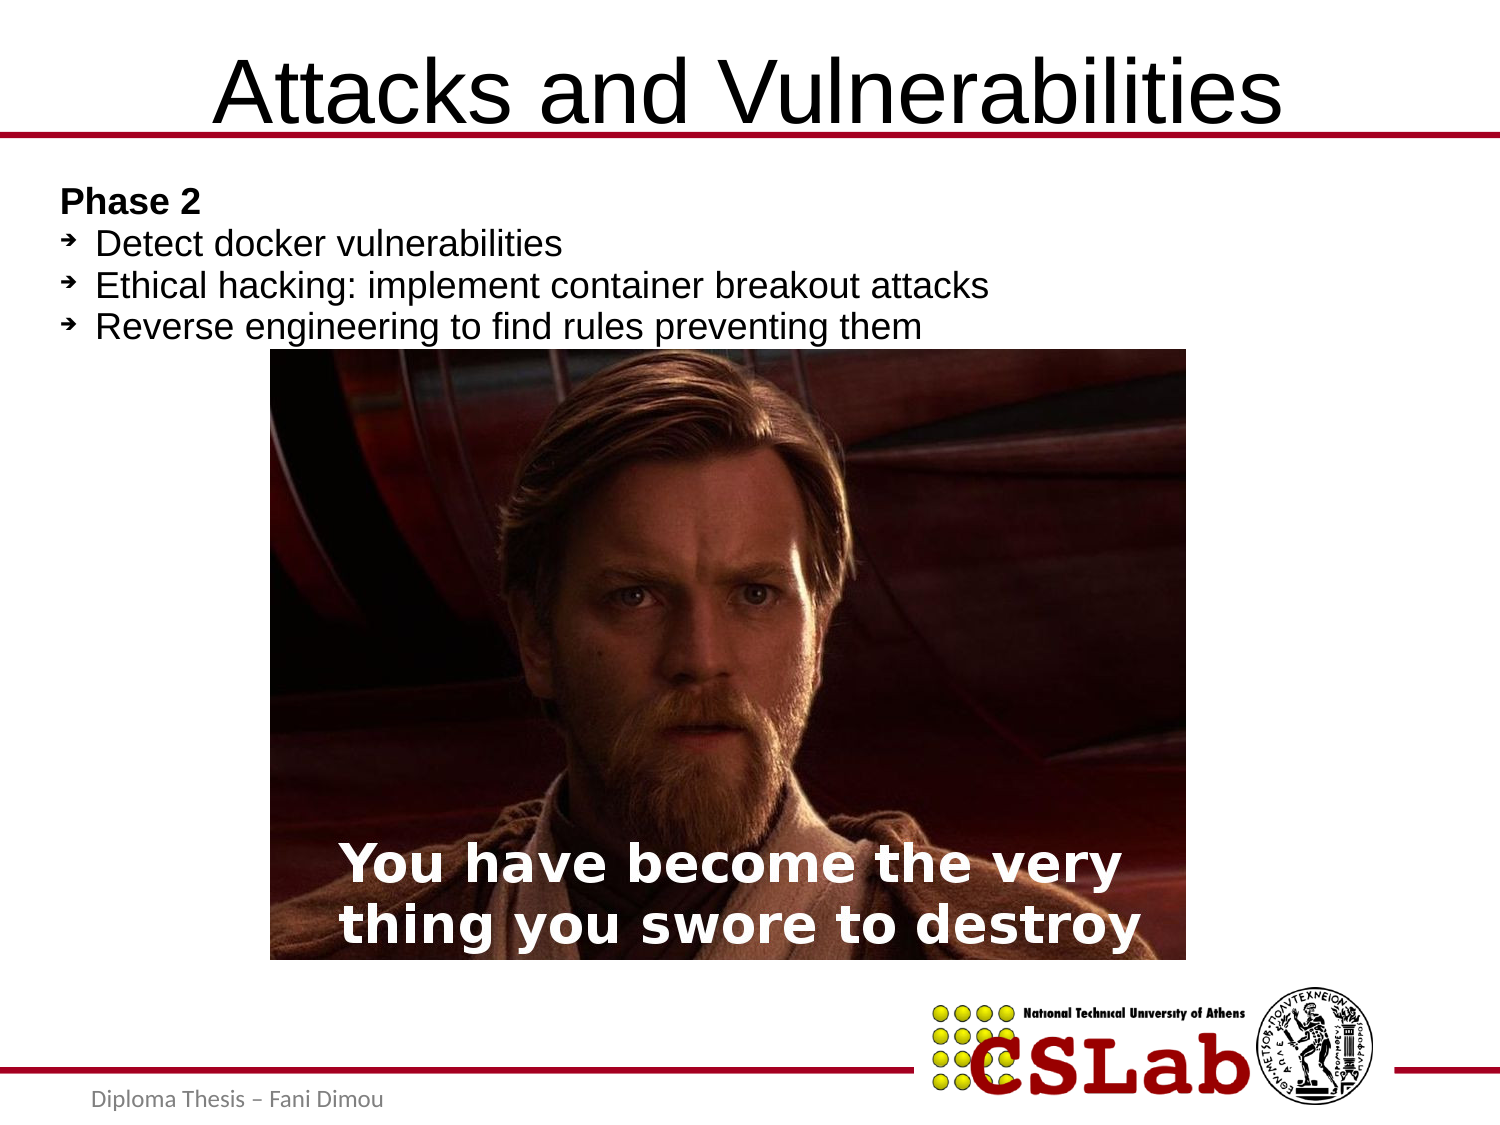

Attacks and Vulnerabilities
Phase 2
Detect docker vulnerabilities
Ethical hacking: implement container breakout attacks
Reverse engineering to find rules preventing them